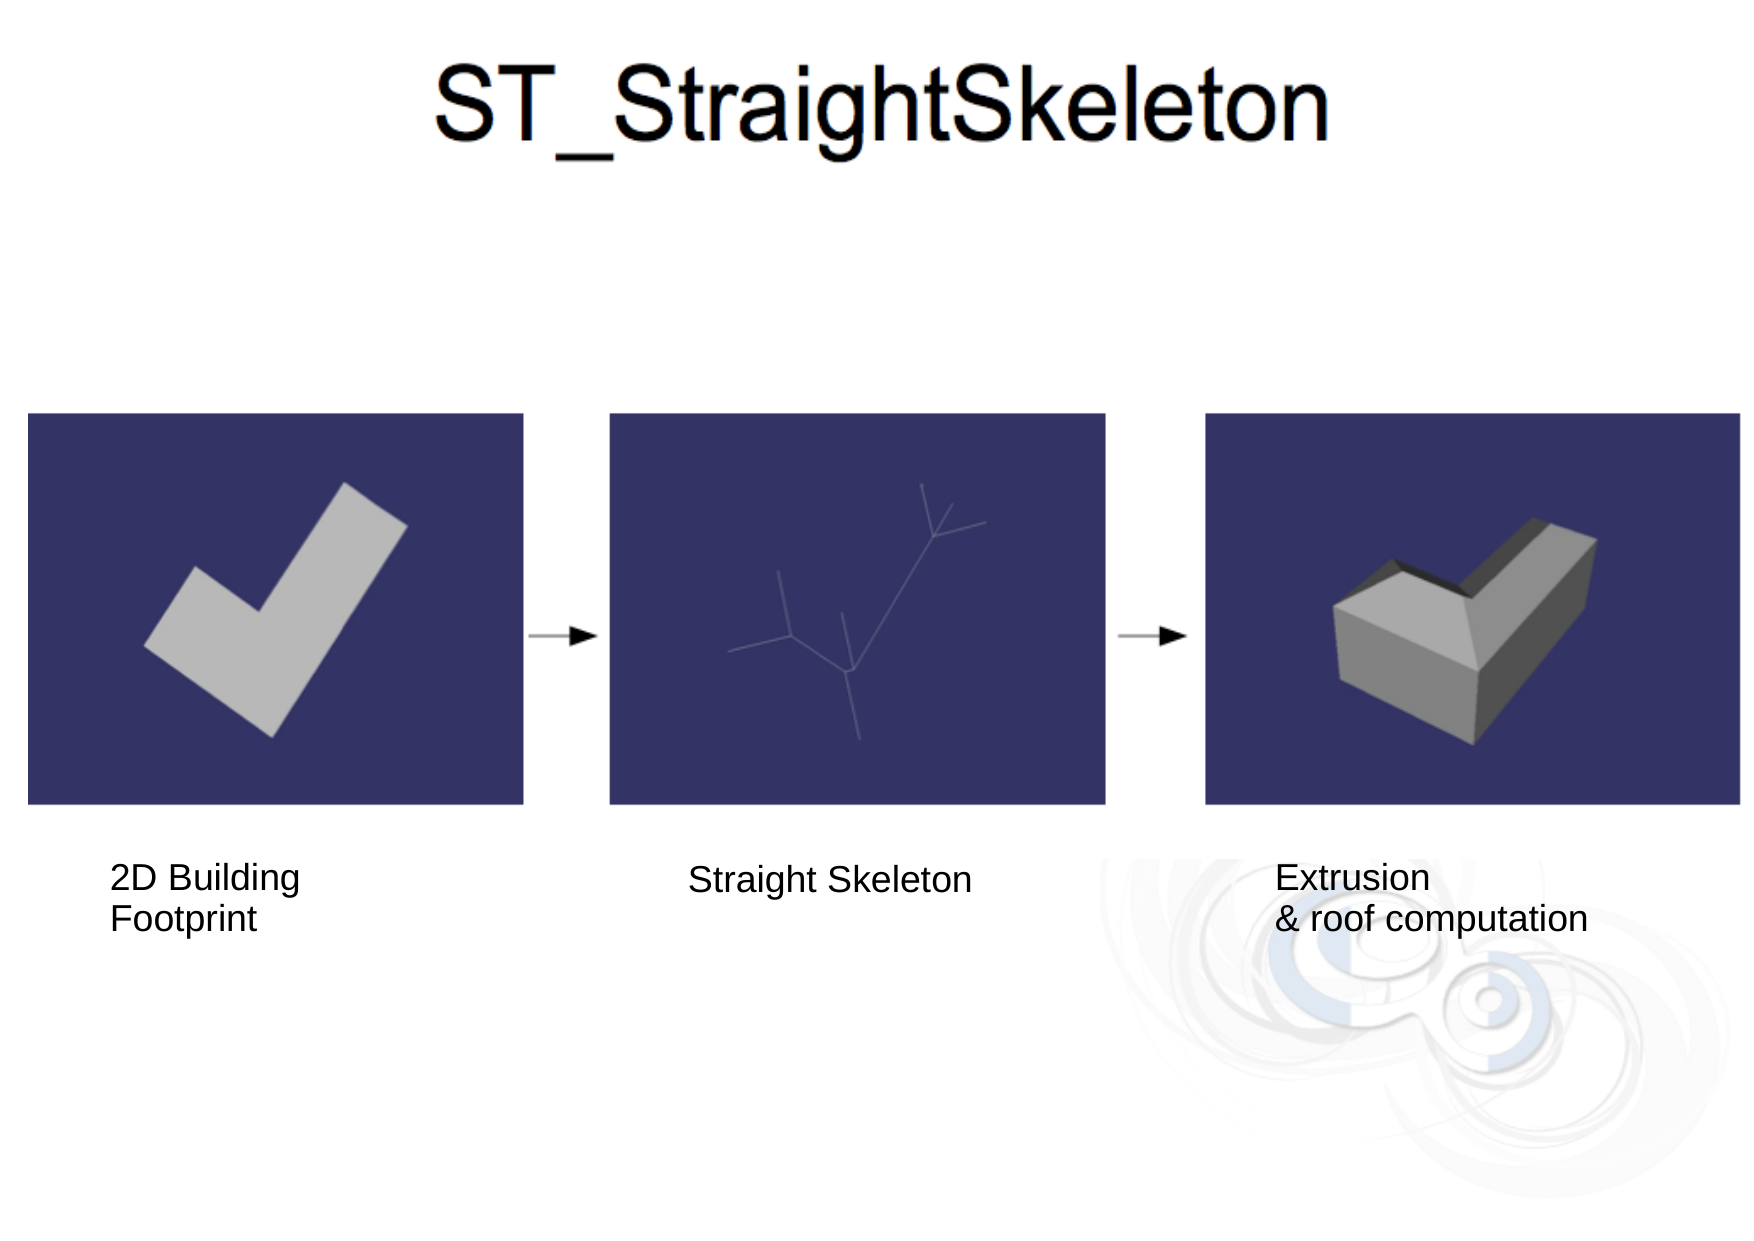

2D Building
Footprint
Extrusion
& roof computation
 Straight Skeleton